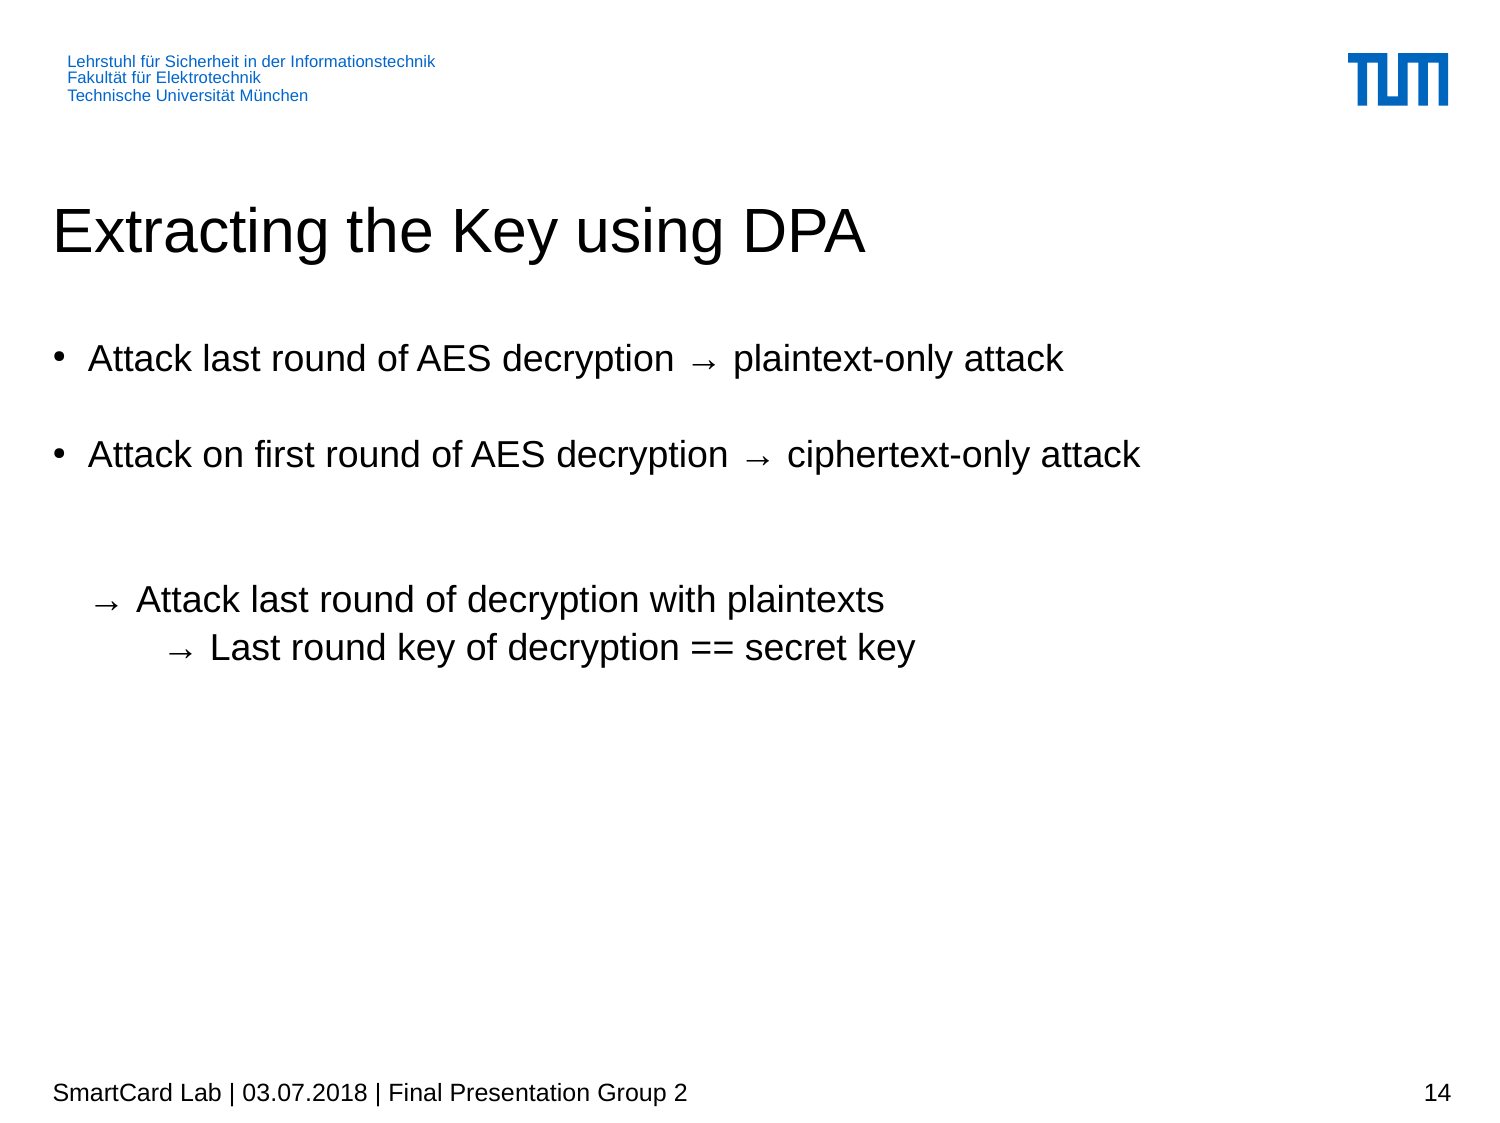

# Extracting the Key using DPA
Attack last round of AES decryption → plaintext-only attack
Attack on first round of AES decryption → ciphertext-only attack
→ Attack last round of decryption with plaintexts
	→ Last round key of decryption == secret key
SmartCard Lab | 03.07.2018 | Final Presentation Group 2
14